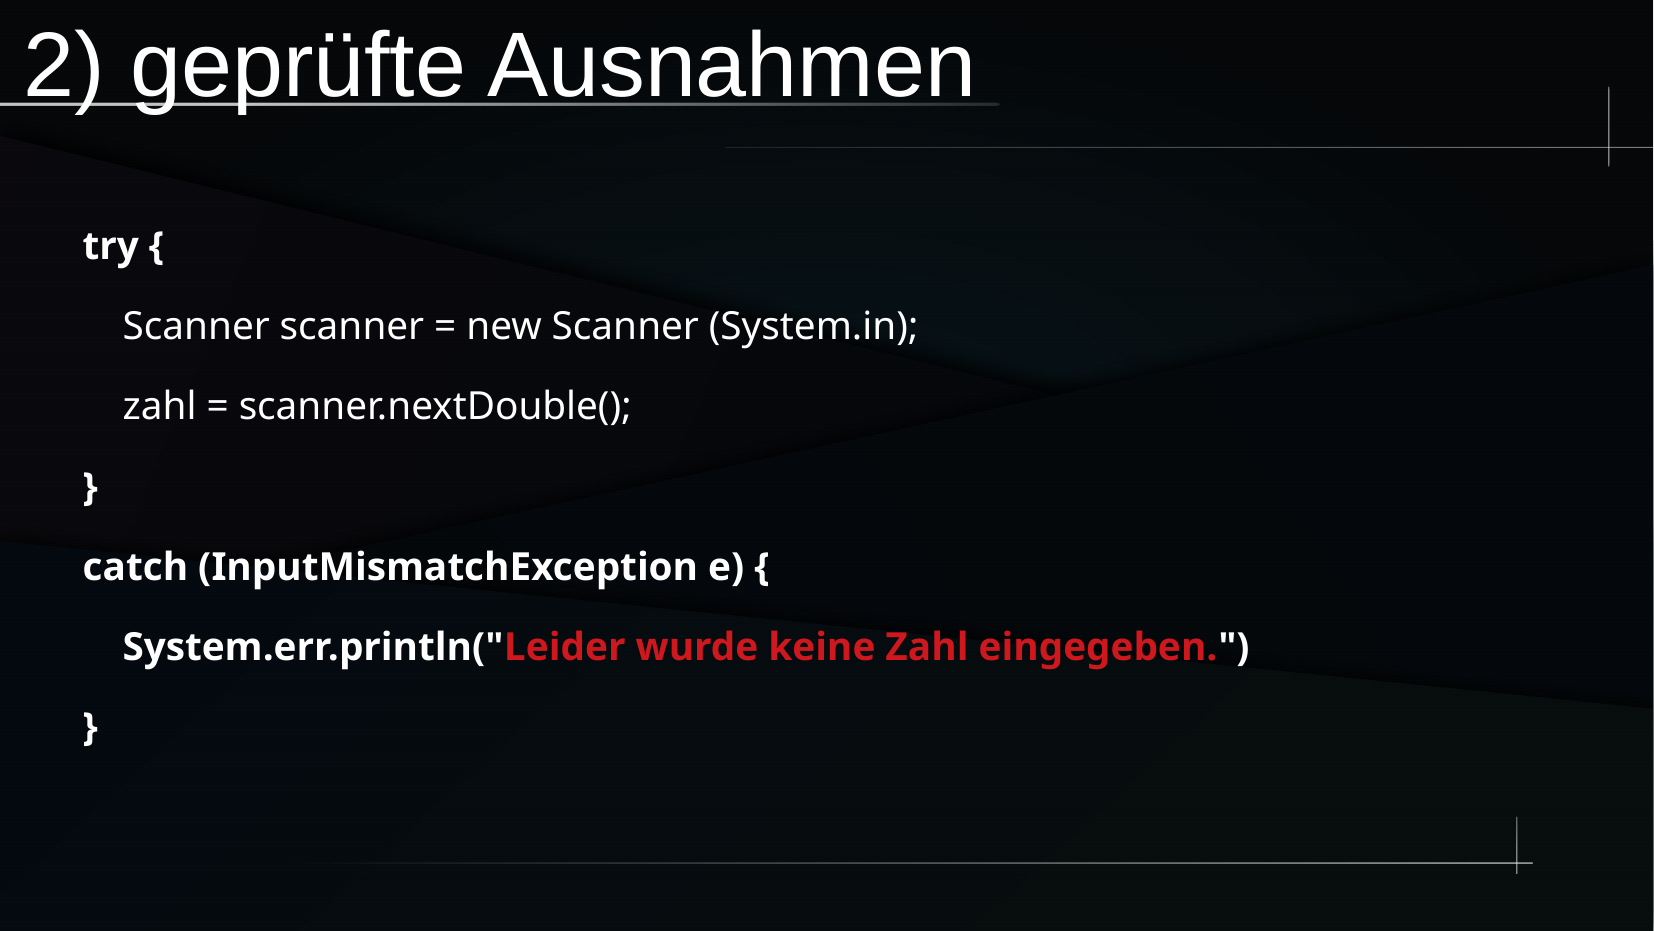

# 2) geprüfte Ausnahmen
try {
 Scanner scanner = new Scanner (System.in);
 zahl = scanner.nextDouble();
}
catch (InputMismatchException e) {
 System.err.println("Leider wurde keine Zahl eingegeben.")
}